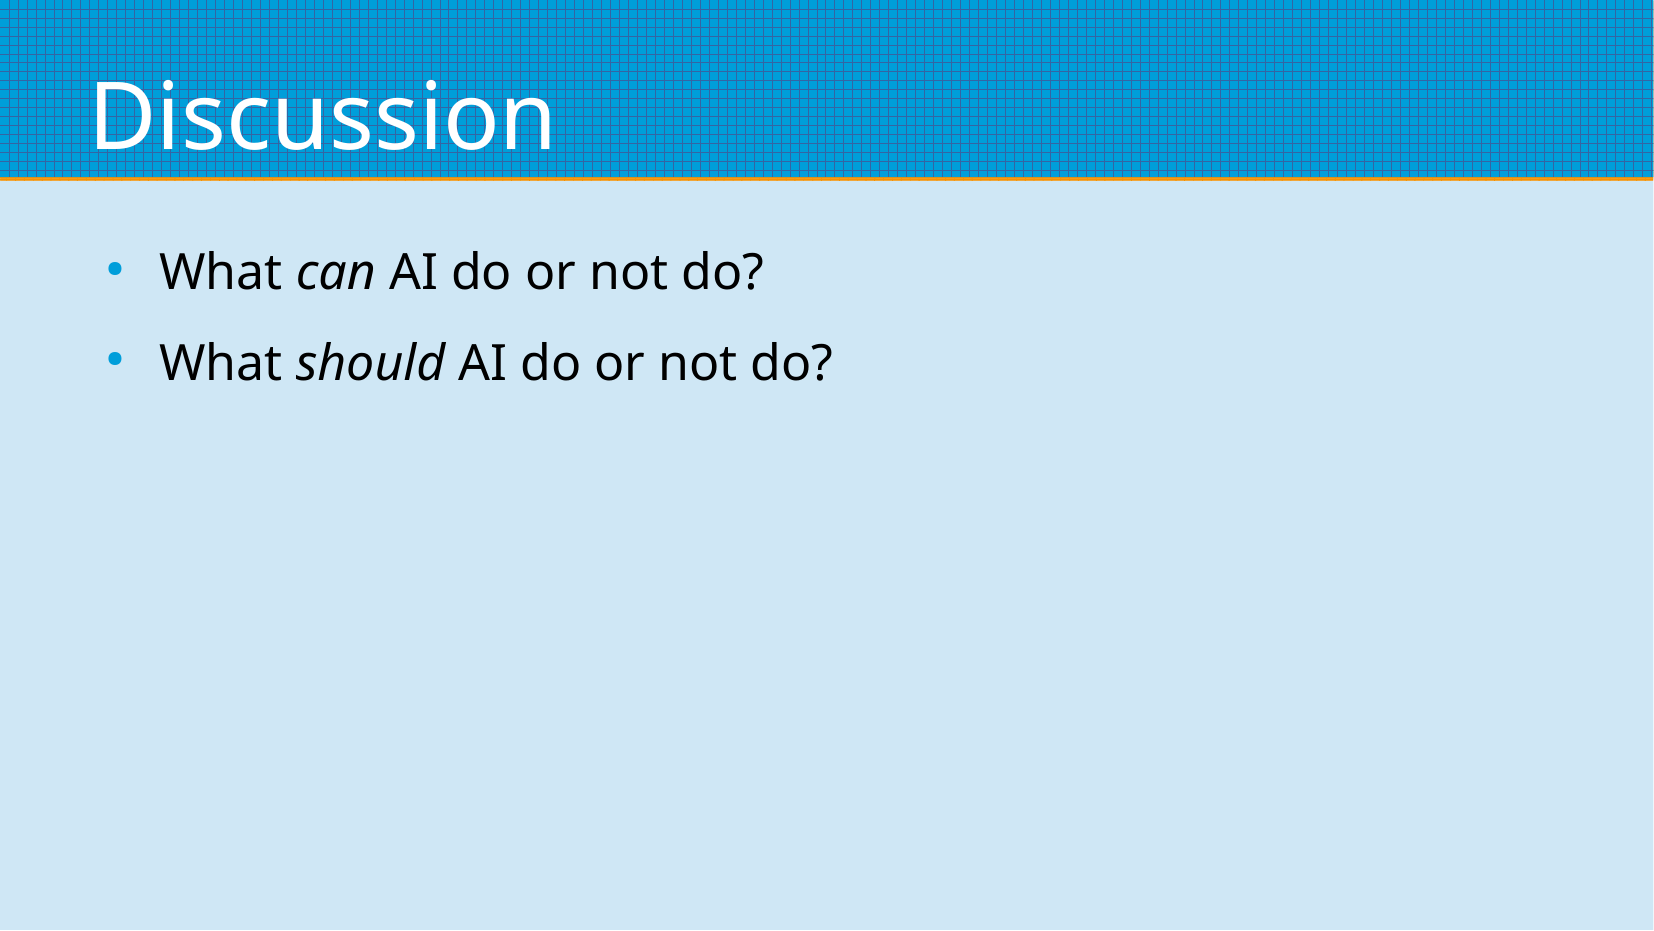

# Discussion
What can AI do or not do?
What should AI do or not do?